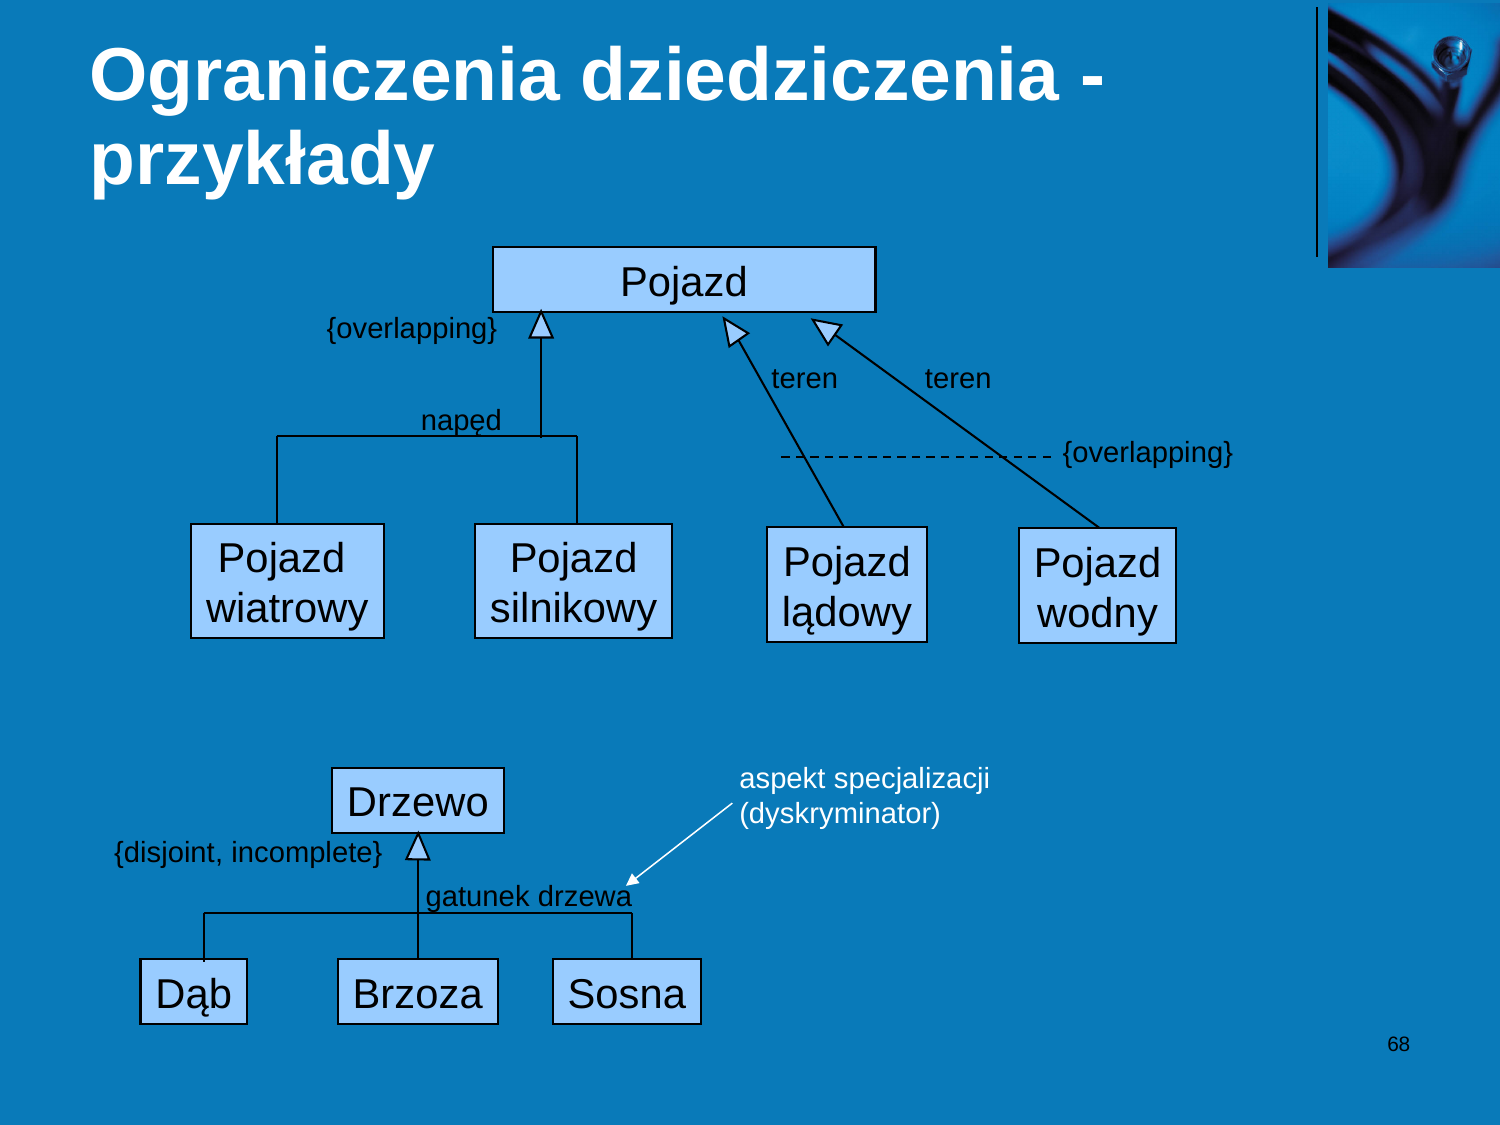

# Ograniczenia dziedziczenia - przykłady
Pojazd
{overlapping}
teren
teren
napęd
{overlapping}
Pojazd
wiatrowy
Pojazd
silnikowy
Pojazd
lądowy
Pojazd
wodny
aspekt specjalizacji
(dyskryminator)
Drzewo
{disjoint, incomplete}
gatunek drzewa
Dąb
Brzoza
Sosna
68